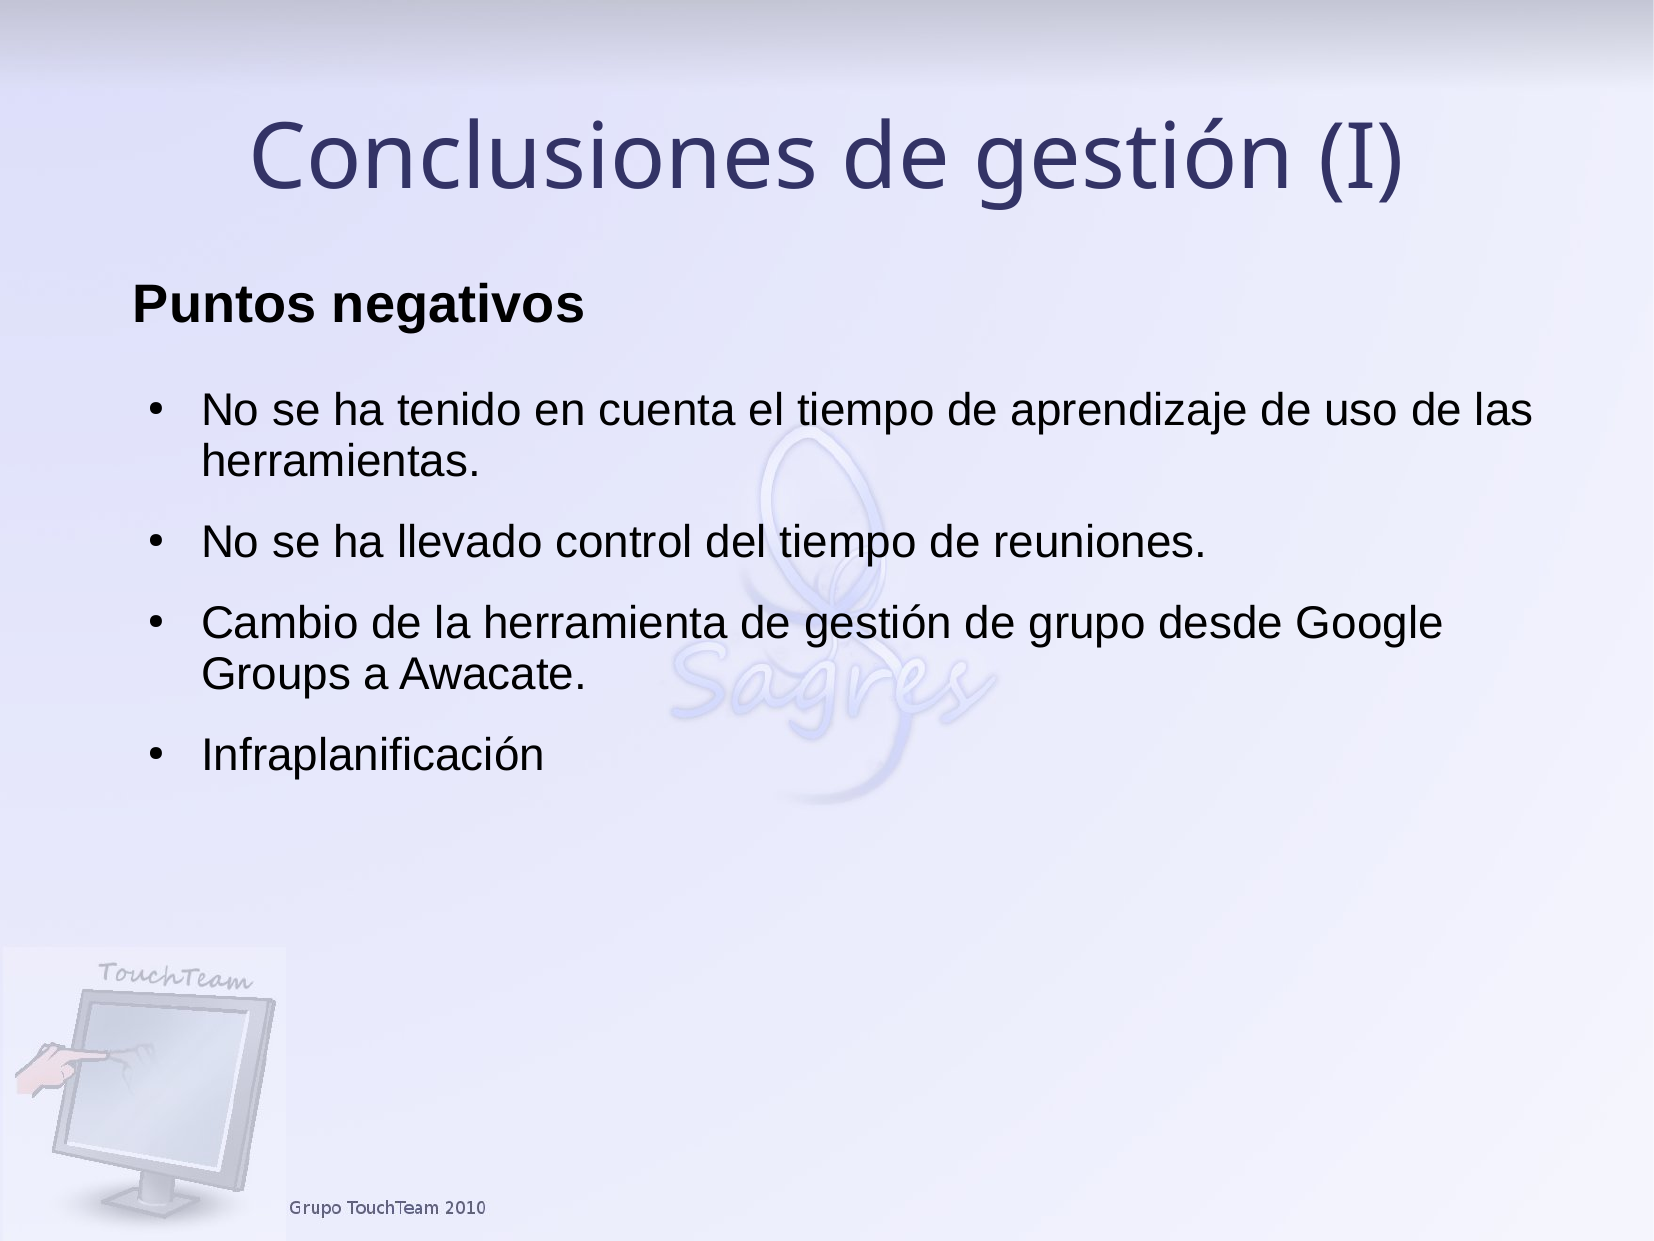

# Conclusiones de gestión (I)
Puntos negativos
No se ha tenido en cuenta el tiempo de aprendizaje de uso de las herramientas.
No se ha llevado control del tiempo de reuniones.
Cambio de la herramienta de gestión de grupo desde Google Groups a Awacate.
Infraplanificación